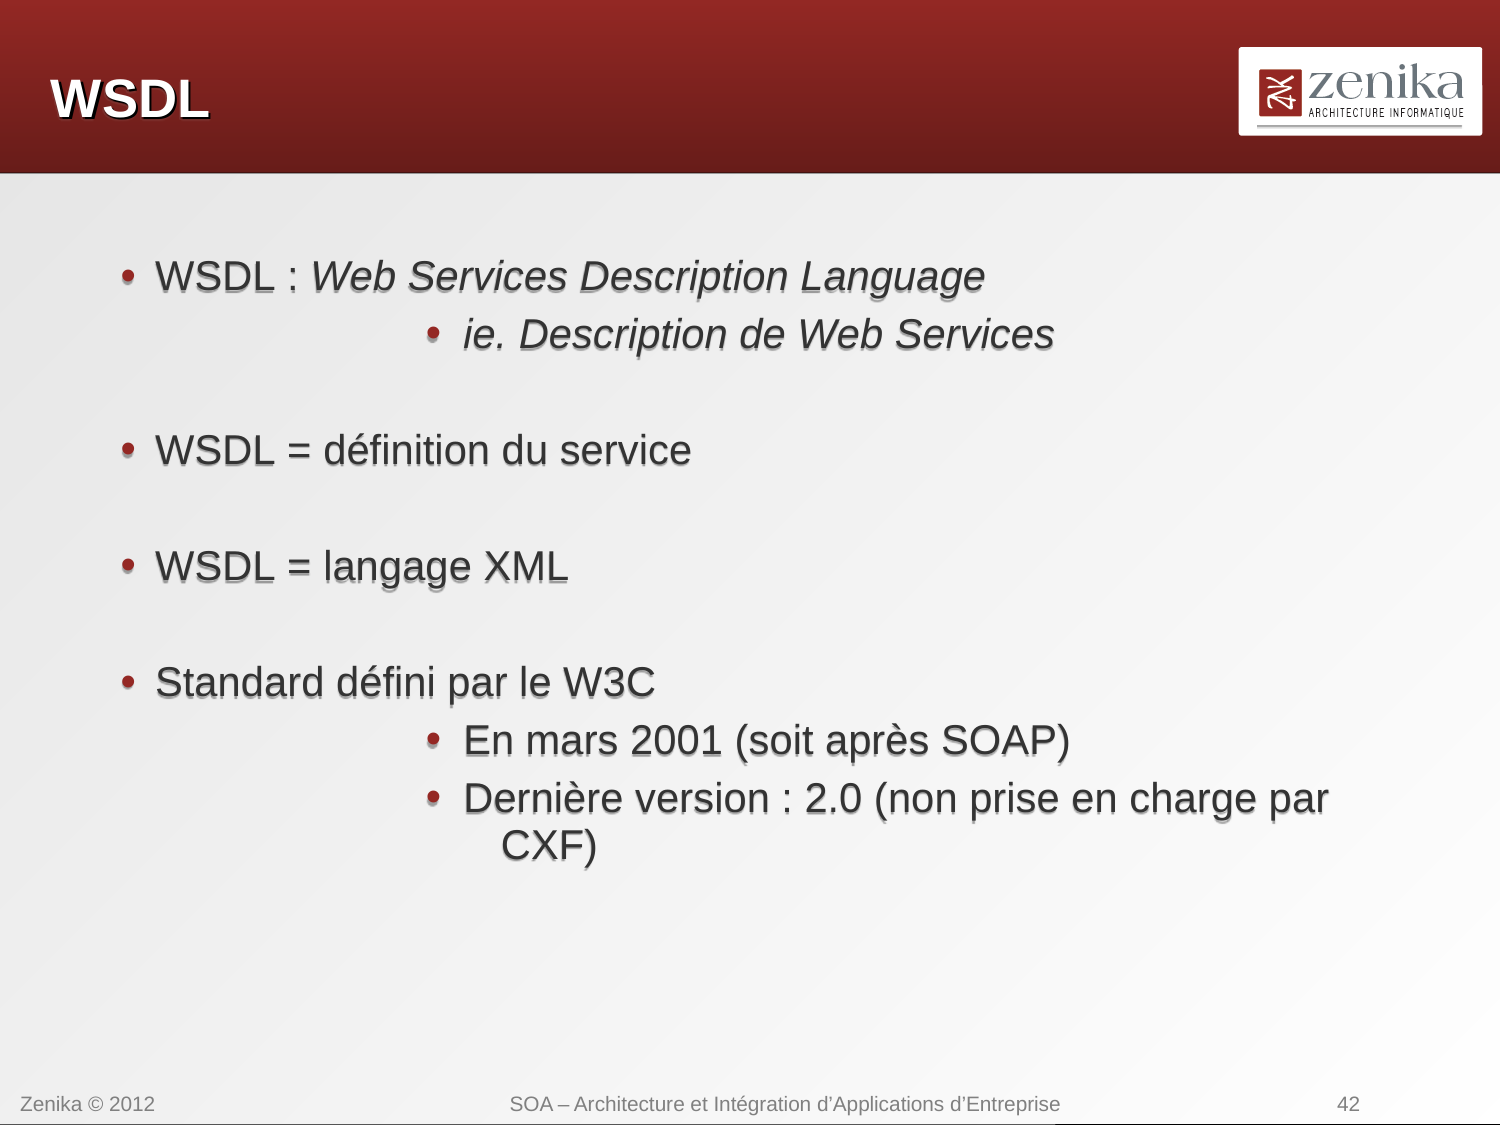

# WSDL
WSDL : Web Services Description Language
ie. Description de Web Services
WSDL = définition du service
WSDL = langage XML
Standard défini par le W3C
En mars 2001 (soit après SOAP)
Dernière version : 2.0 (non prise en charge par CXF)